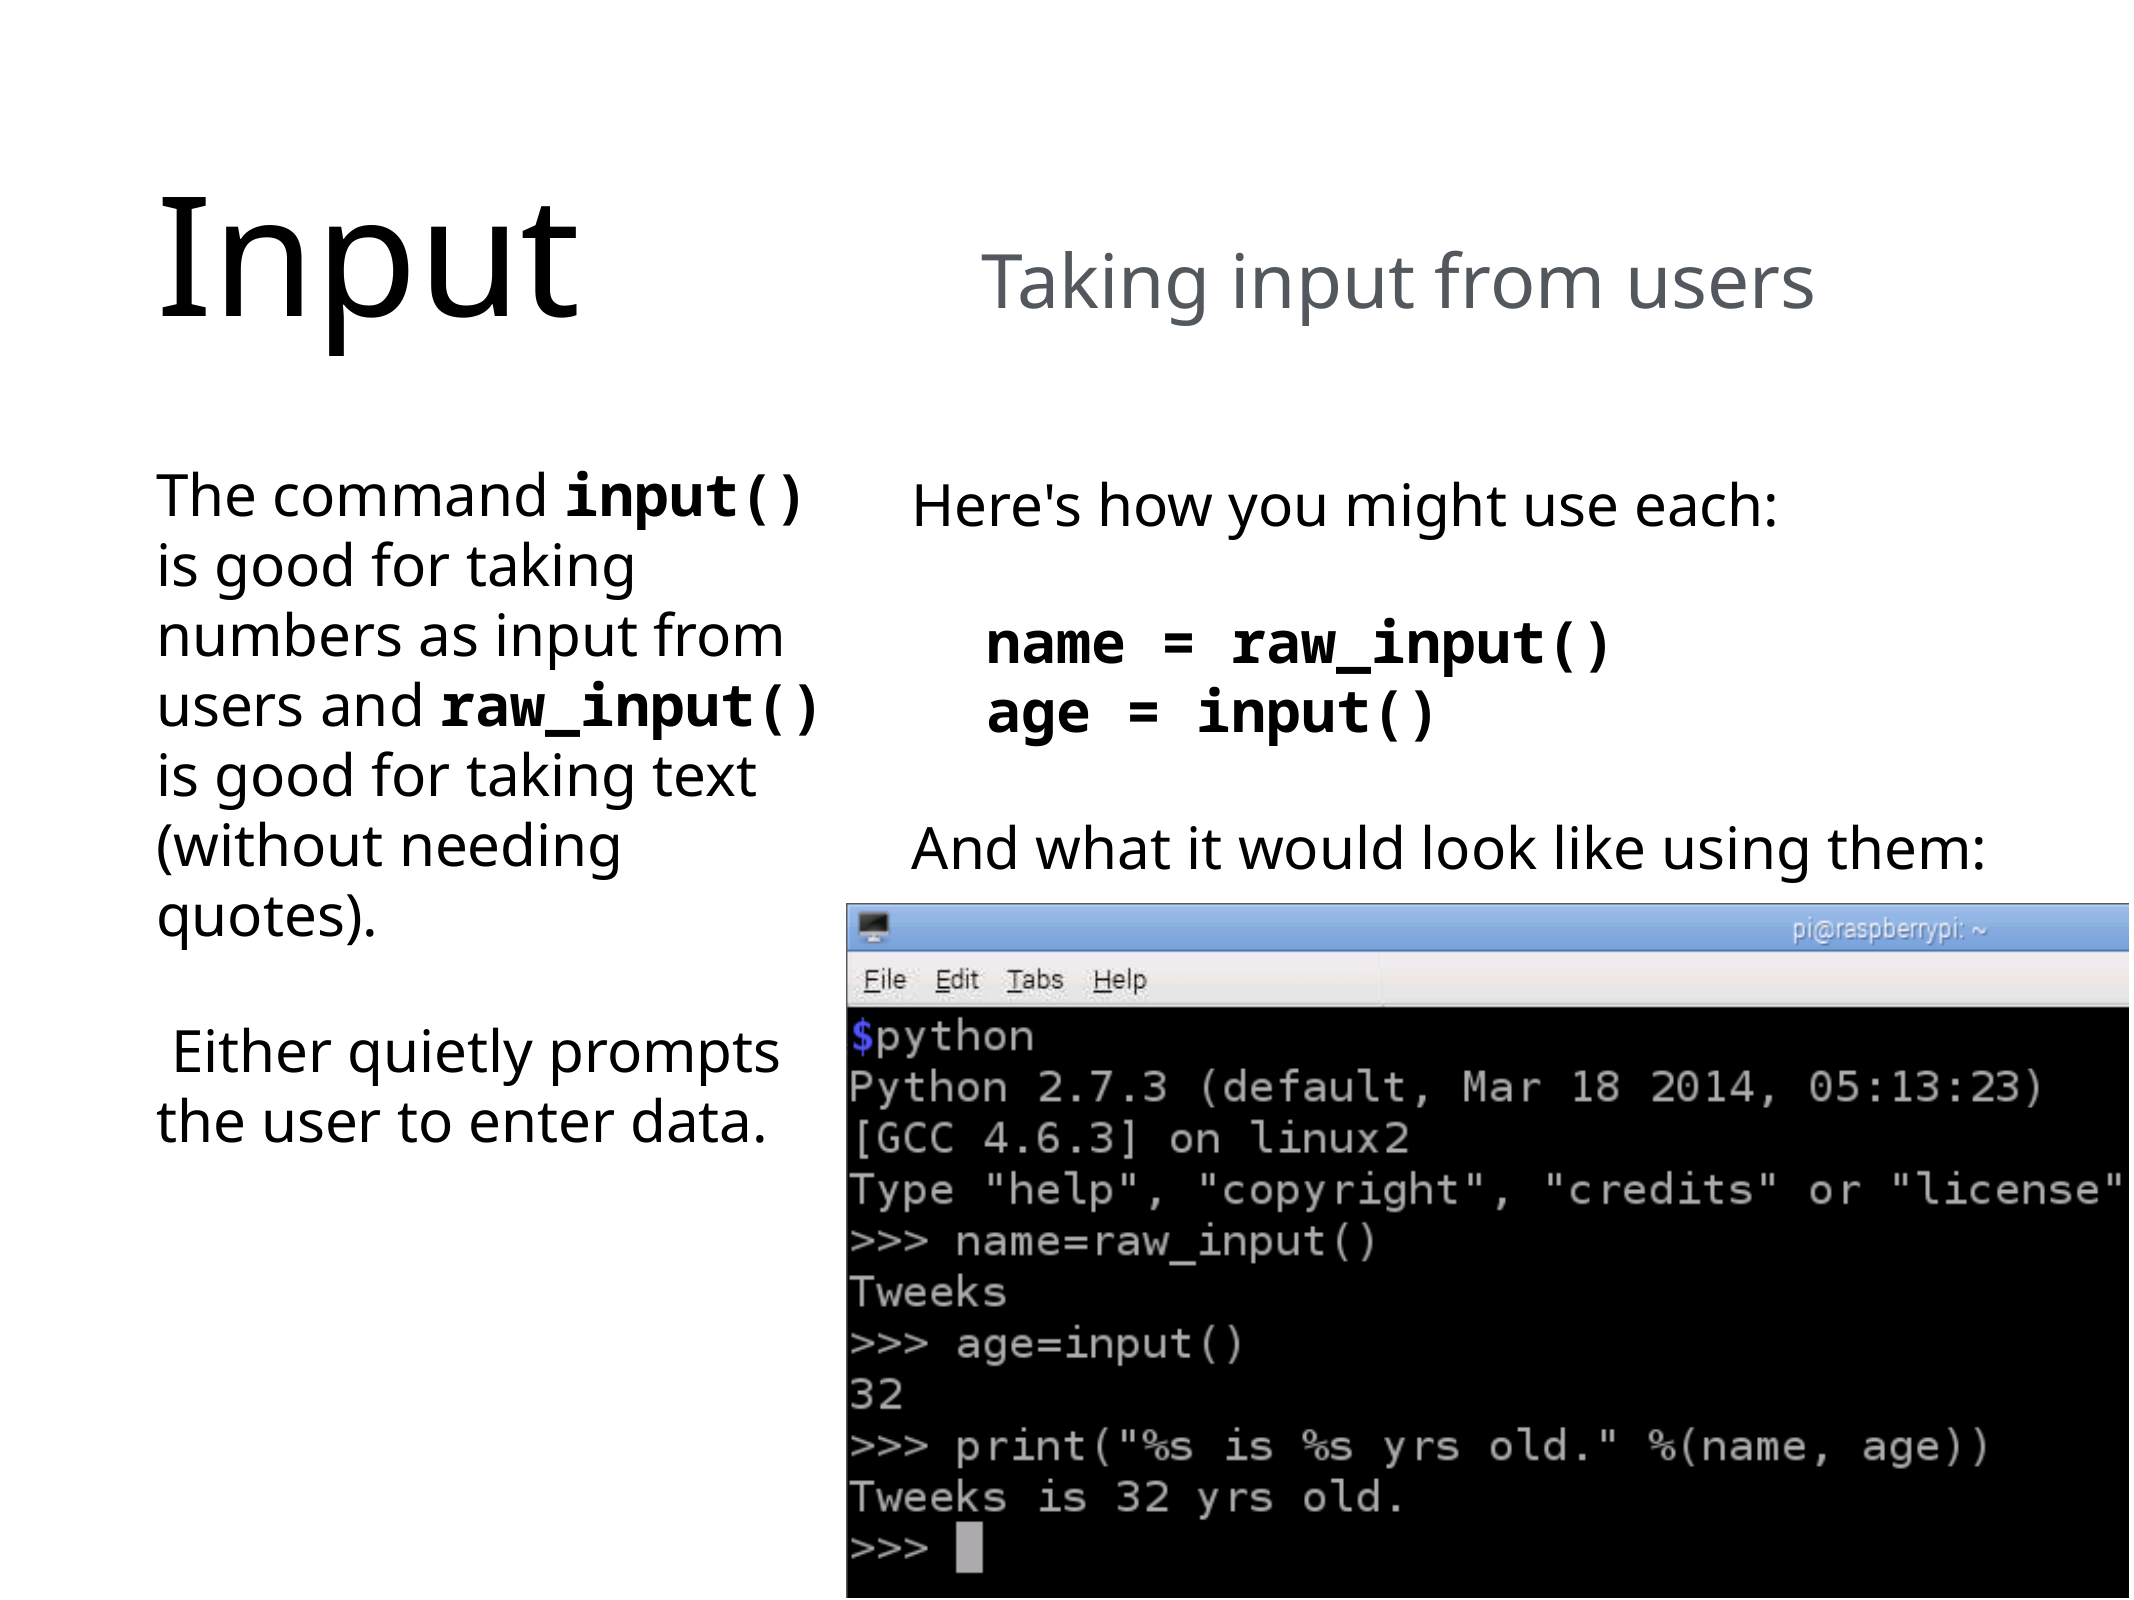

# Input
Taking input from users
The command input() is good for taking numbers as input from users and raw_input() is good for taking text (without needing quotes).
 Either quietly prompts the user to enter data.
Here's how you might use each:
	name = raw_input()
 	age = input()
And what it would look like using them: